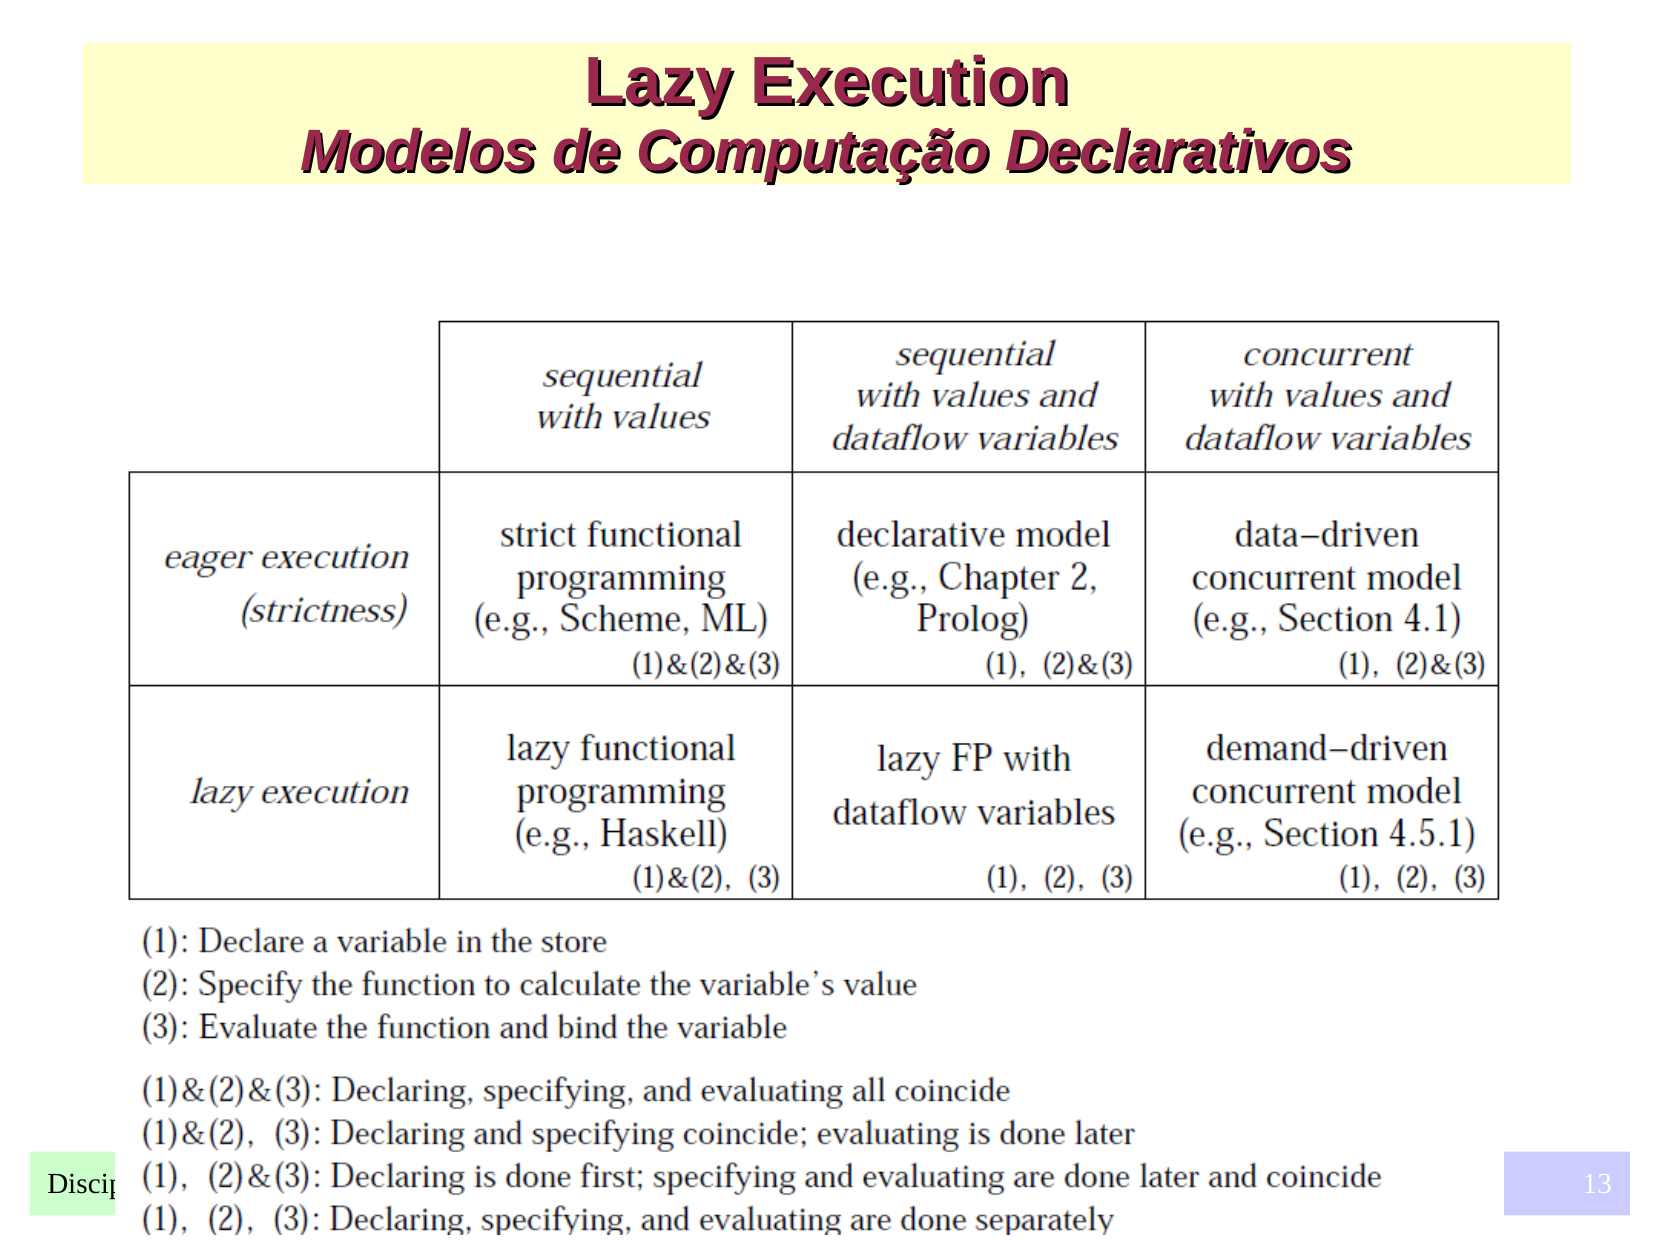

# Lazy Execution Modelos de Computação Declarativos
Disciplina de Linguagens de Programação - Departamento de Computação - UFC
13